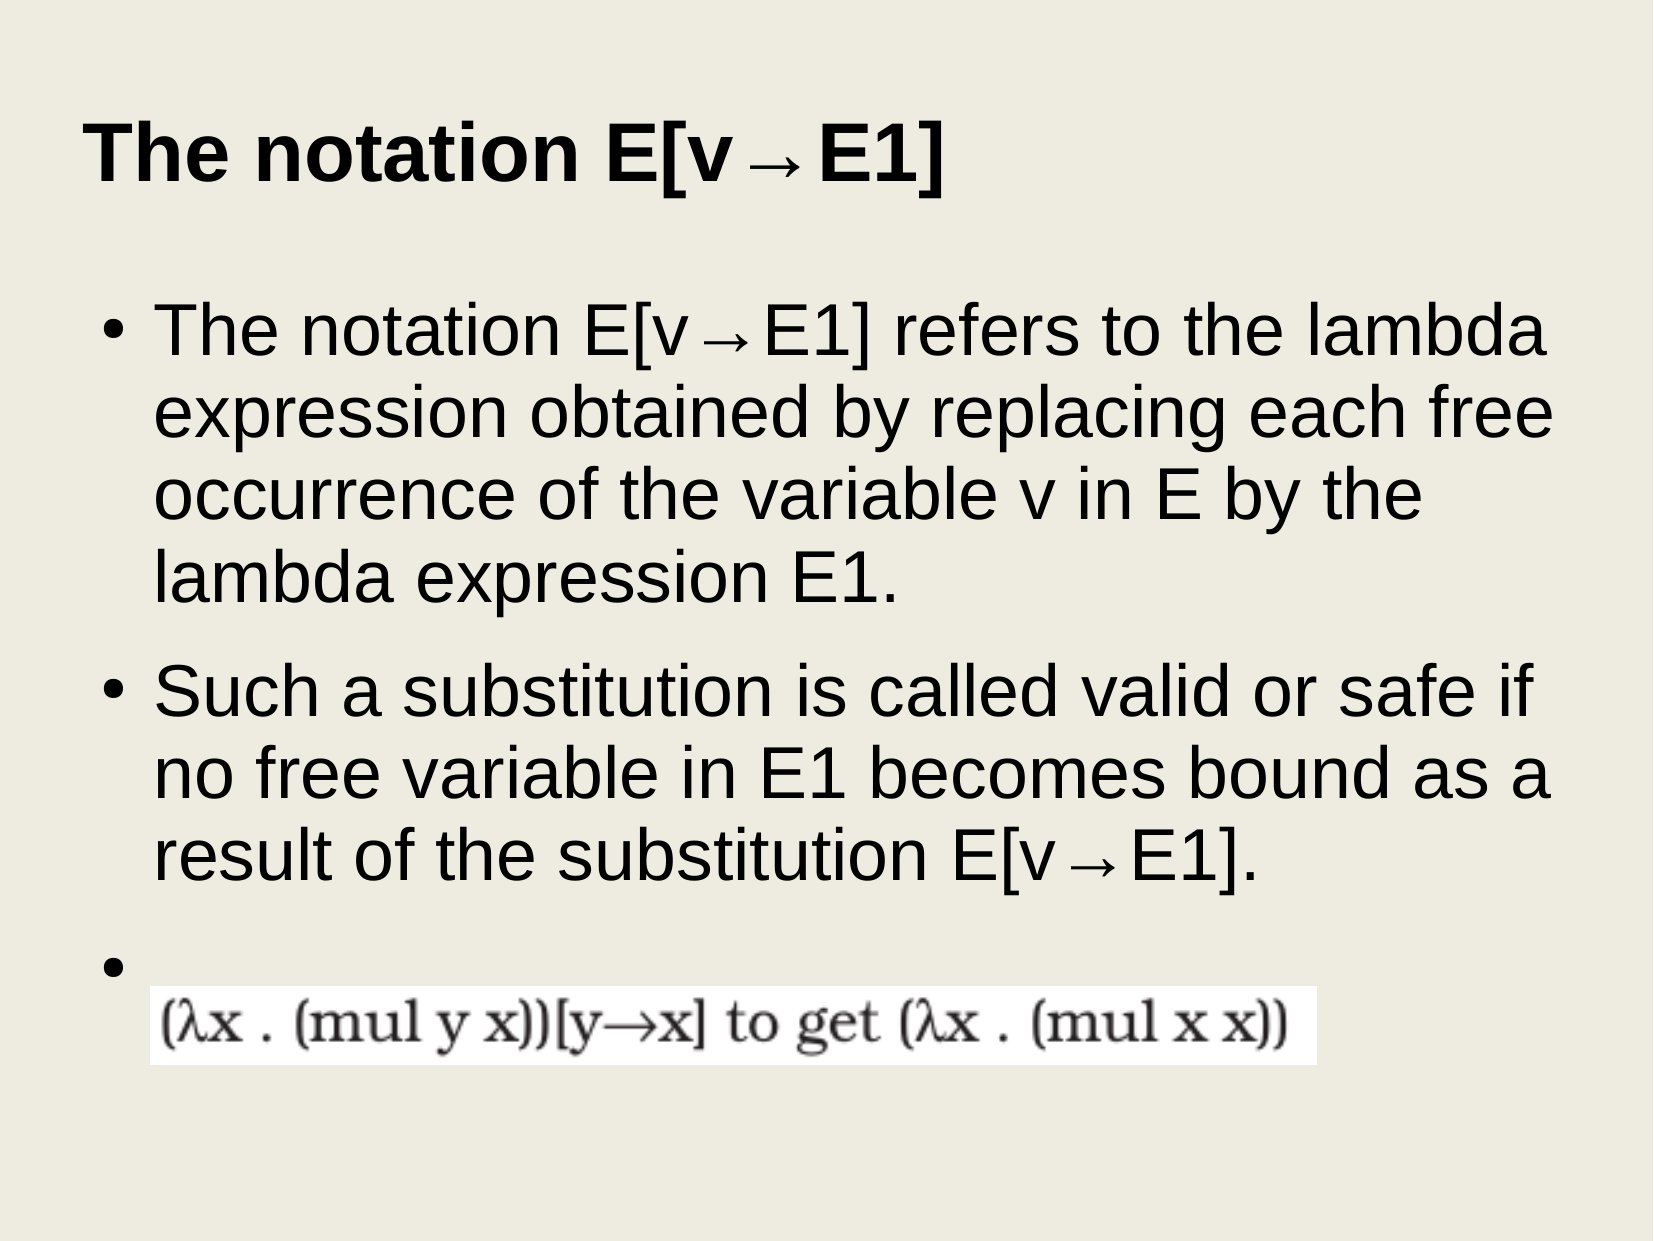

# The notation E[v→E1]
The notation E[v→E1] refers to the lambda expression obtained by replacing each free occurrence of the variable v in E by the lambda expression E1.
Such a substitution is called valid or safe if no free variable in E1 becomes bound as a result of the substitution E[v→E1].